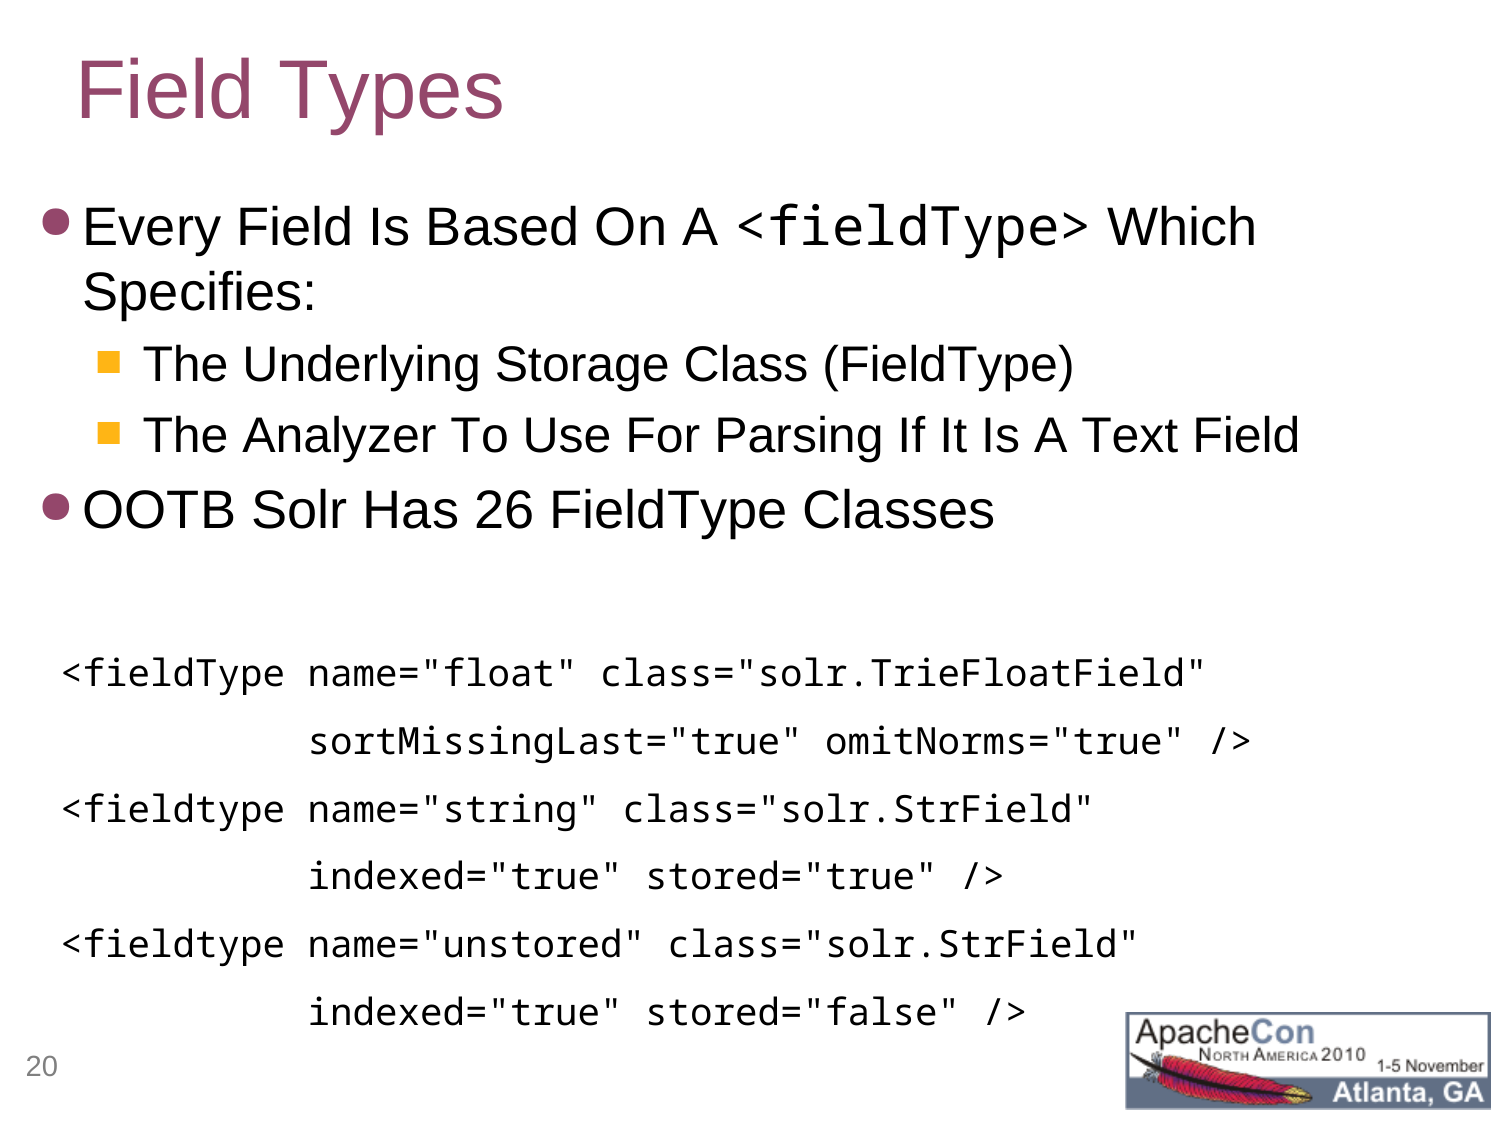

# Field Types
Every Field Is Based On A <fieldType> Which Specifies:
The Underlying Storage Class (FieldType)
The Analyzer To Use For Parsing If It Is A Text Field
OOTB Solr Has 26 FieldType Classes
 <fieldType name="float" class="solr.TrieFloatField"
 sortMissingLast="true" omitNorms="true" />
 <fieldtype name="string" class="solr.StrField"
 indexed="true" stored="true" />
 <fieldtype name="unstored" class="solr.StrField"
 indexed="true" stored="false" />
20